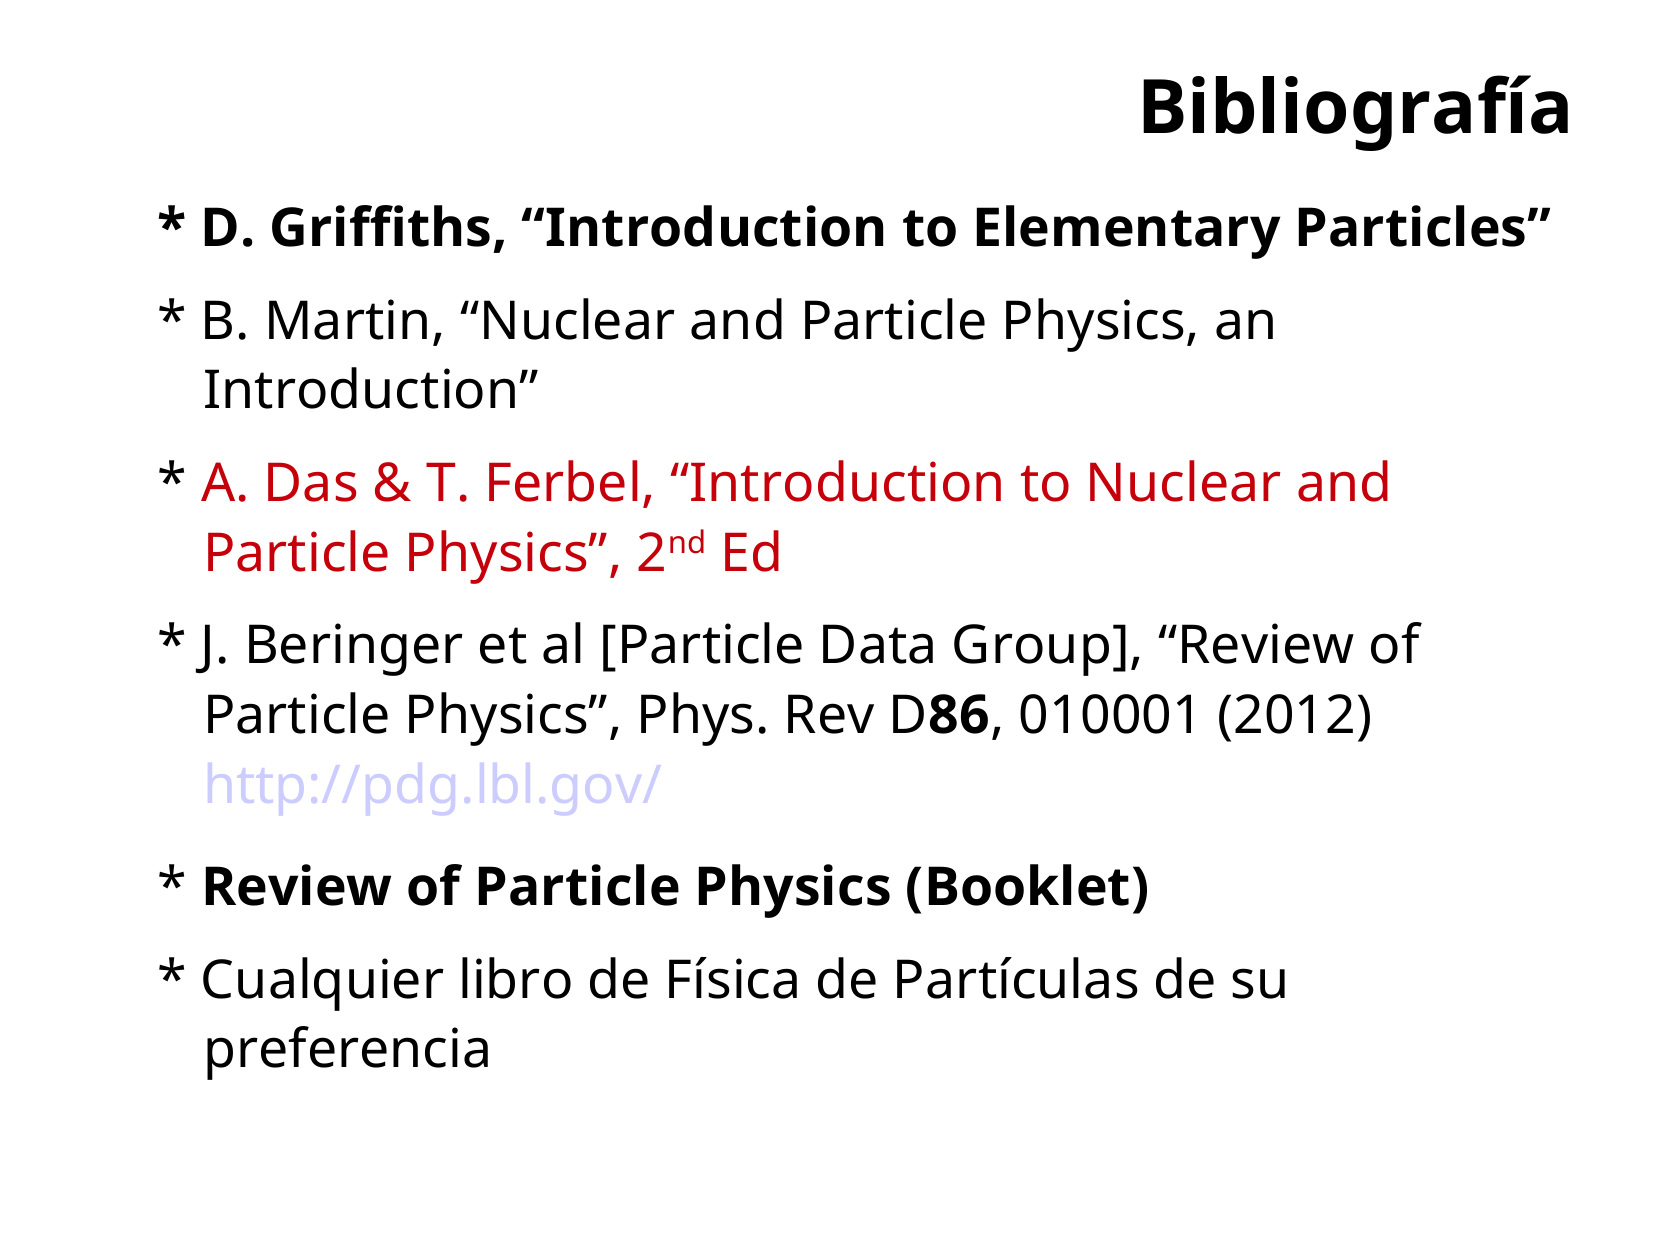

# Bibliografía
* D. Griffiths, “Introduction to Elementary Particles”
* B. Martin, “Nuclear and Particle Physics, an Introduction”
* A. Das & T. Ferbel, “Introduction to Nuclear and Particle Physics”, 2nd Ed
* J. Beringer et al [Particle Data Group], “Review of Particle Physics”, Phys. Rev D86, 010001 (2012) http://pdg.lbl.gov/
* Review of Particle Physics (Booklet)
* Cualquier libro de Física de Partículas de su preferencia